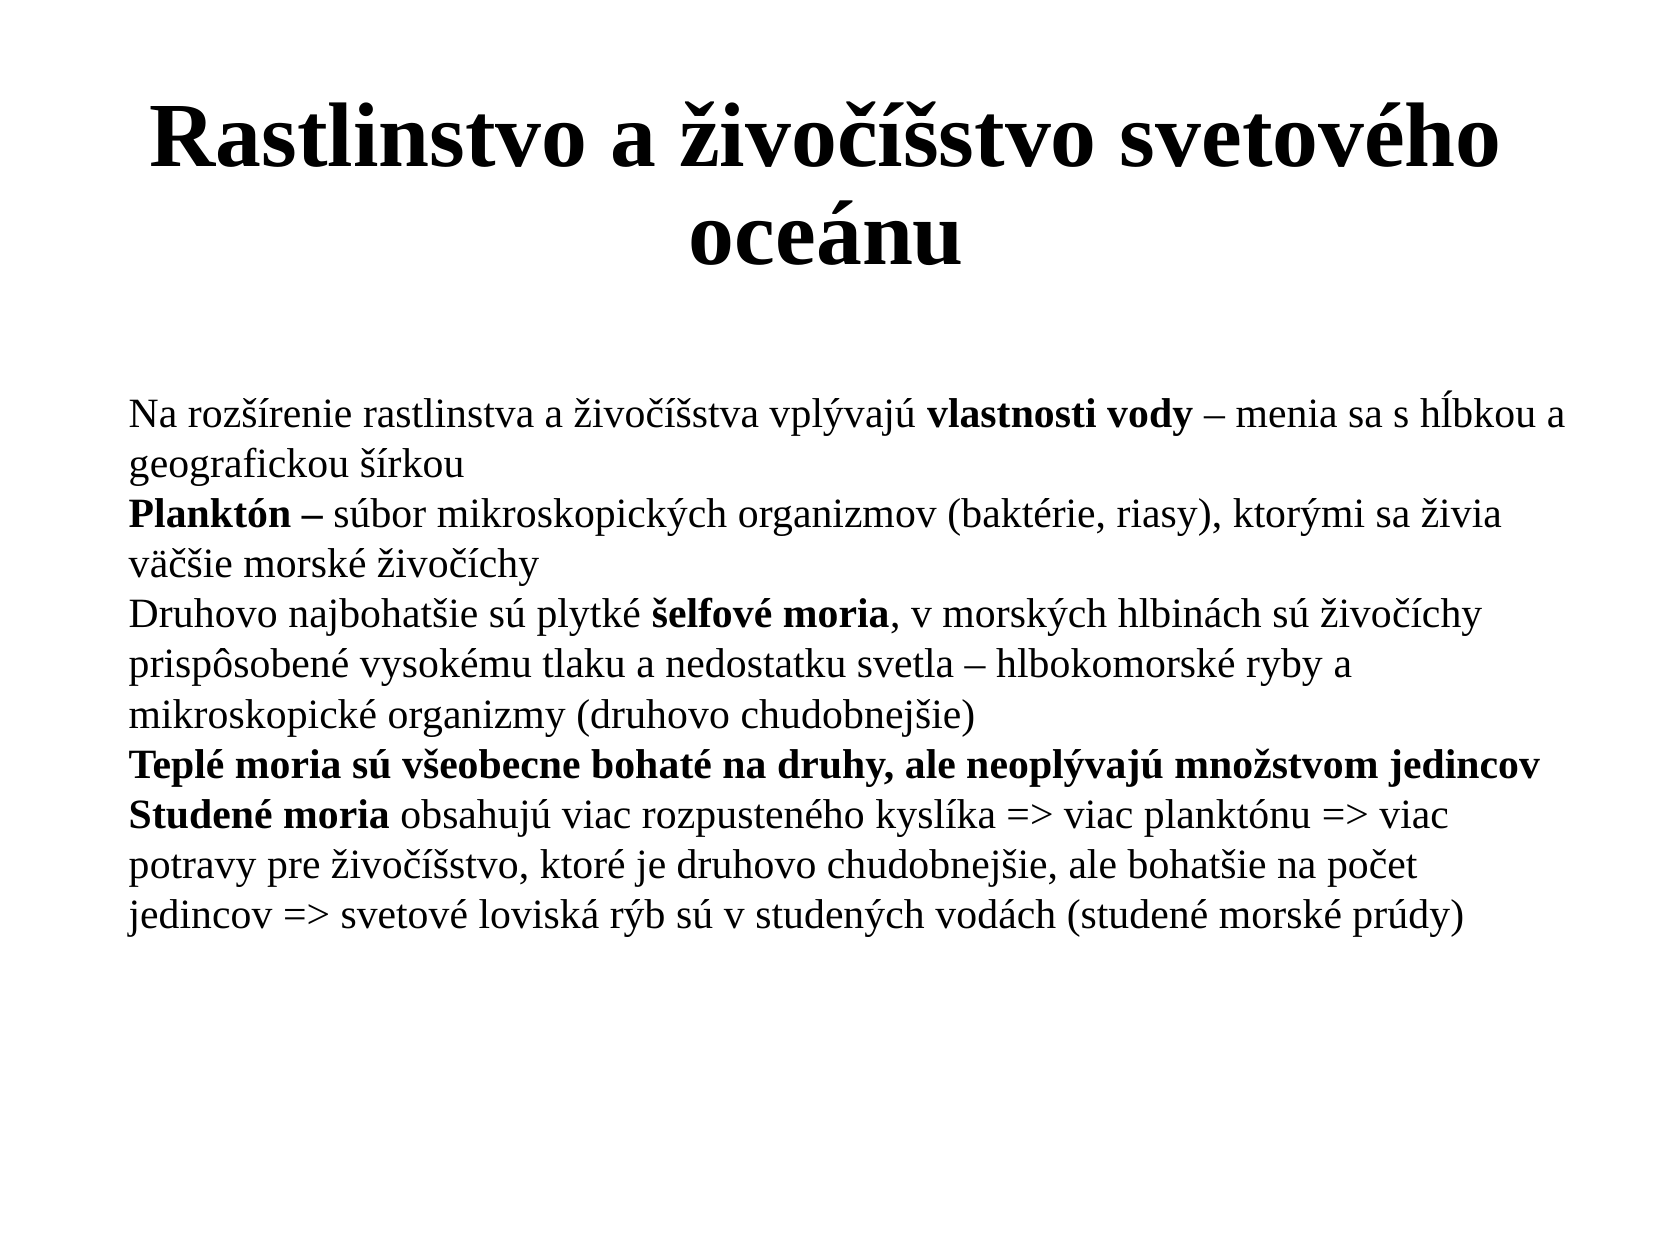

# Rastlinstvo a živočíšstvo svetového oceánu
Na rozšírenie rastlinstva a živočíšstva vplývajú vlastnosti vody – menia sa s hĺbkou a geografickou šírkou
Planktón – súbor mikroskopických organizmov (baktérie, riasy), ktorými sa živia väčšie morské živočíchy
Druhovo najbohatšie sú plytké šelfové moria, v morských hlbinách sú živočíchy prispôsobené vysokému tlaku a nedostatku svetla – hlbokomorské ryby a mikroskopické organizmy (druhovo chudobnejšie)
Teplé moria sú všeobecne bohaté na druhy, ale neoplývajú množstvom jedincov
Studené moria obsahujú viac rozpusteného kyslíka => viac planktónu => viac potravy pre živočíšstvo, ktoré je druhovo chudobnejšie, ale bohatšie na počet jedincov => svetové loviská rýb sú v studených vodách (studené morské prúdy)